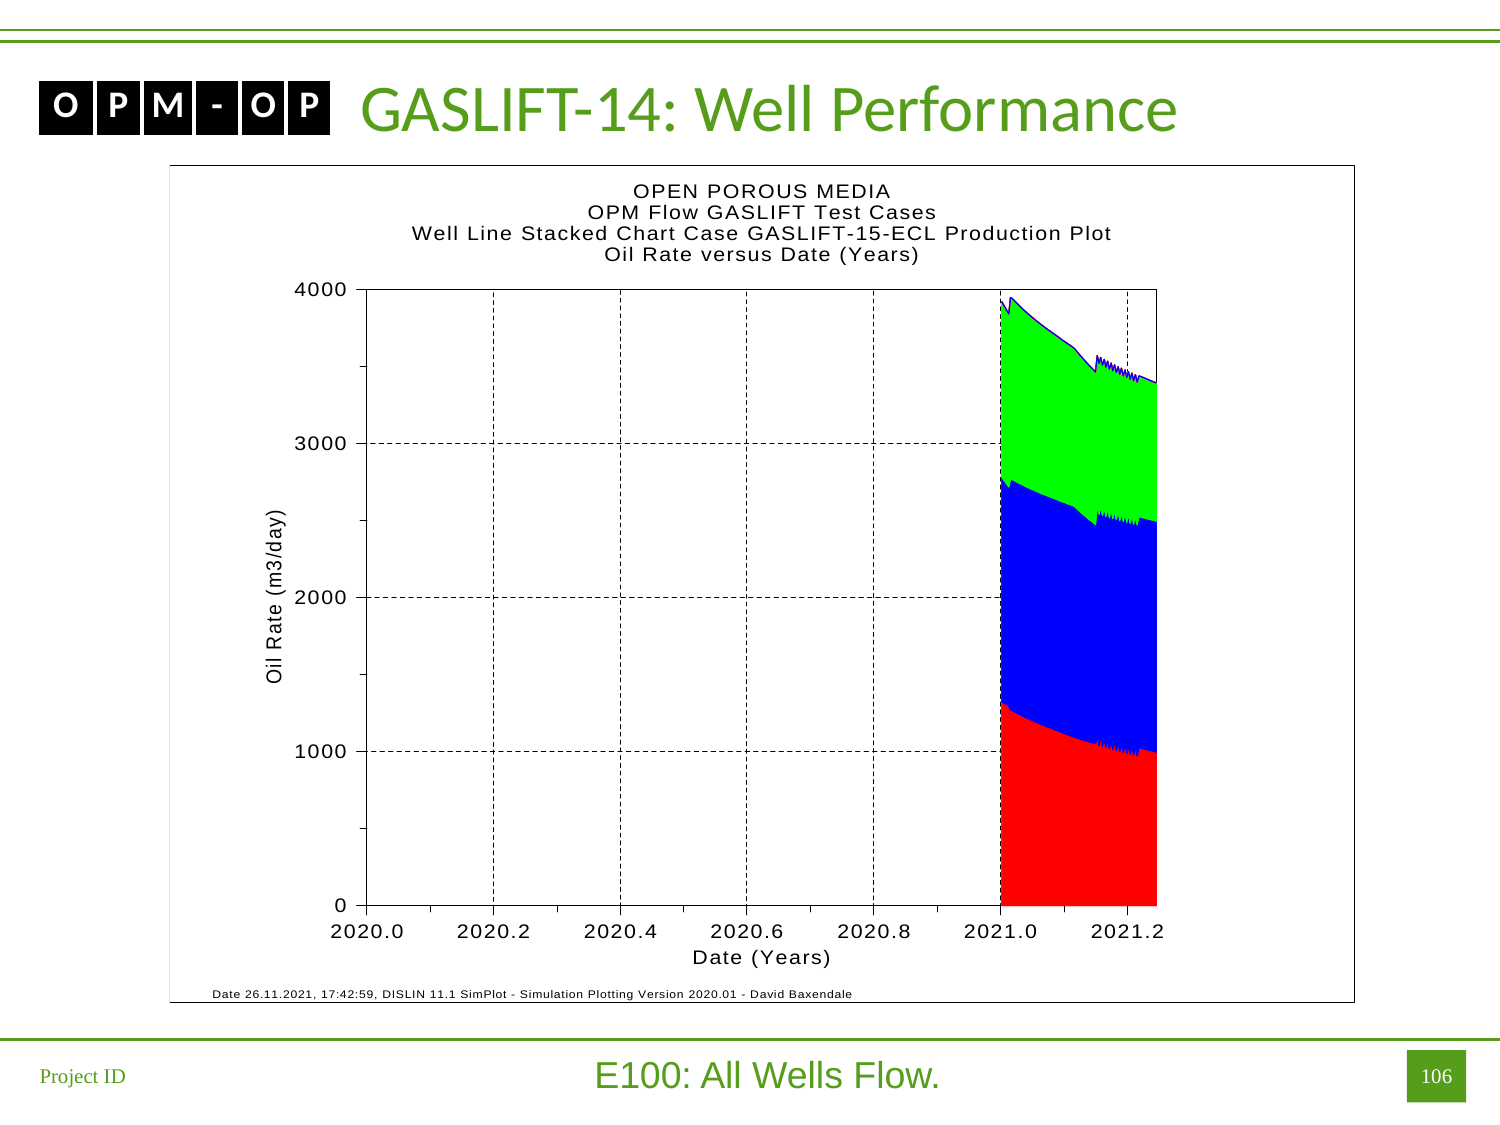

# GASLIFT-14: Well Performance
E100: All Wells Flow.
Project ID
106